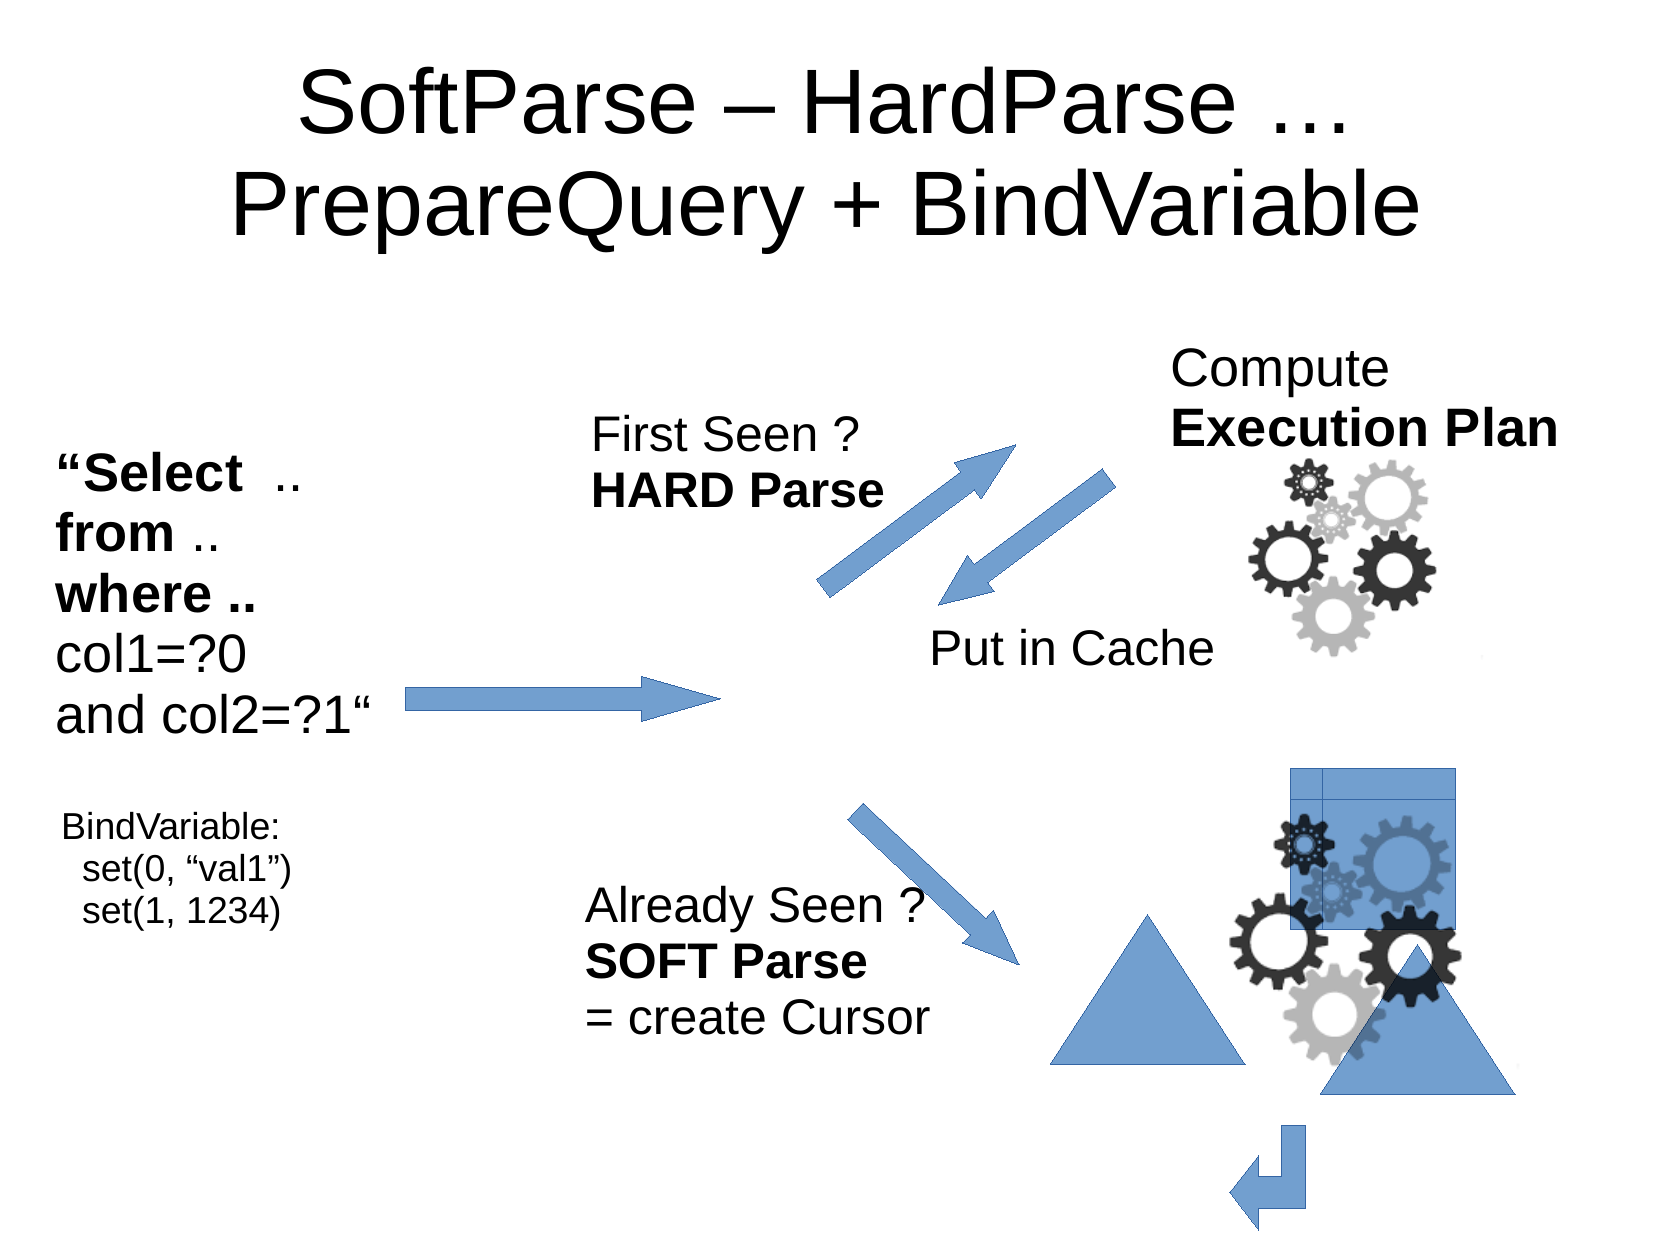

# SoftParse – HardParse … PrepareQuery + BindVariable
Compute
Execution Plan
First Seen ?
HARD Parse
“Select ..
from ..
where .. col1=?0
and col2=?1“
Put in Cache
BindVariable:
 set(0, “val1”)
 set(1, 1234)
Already Seen ?
SOFT Parse
= create Cursor